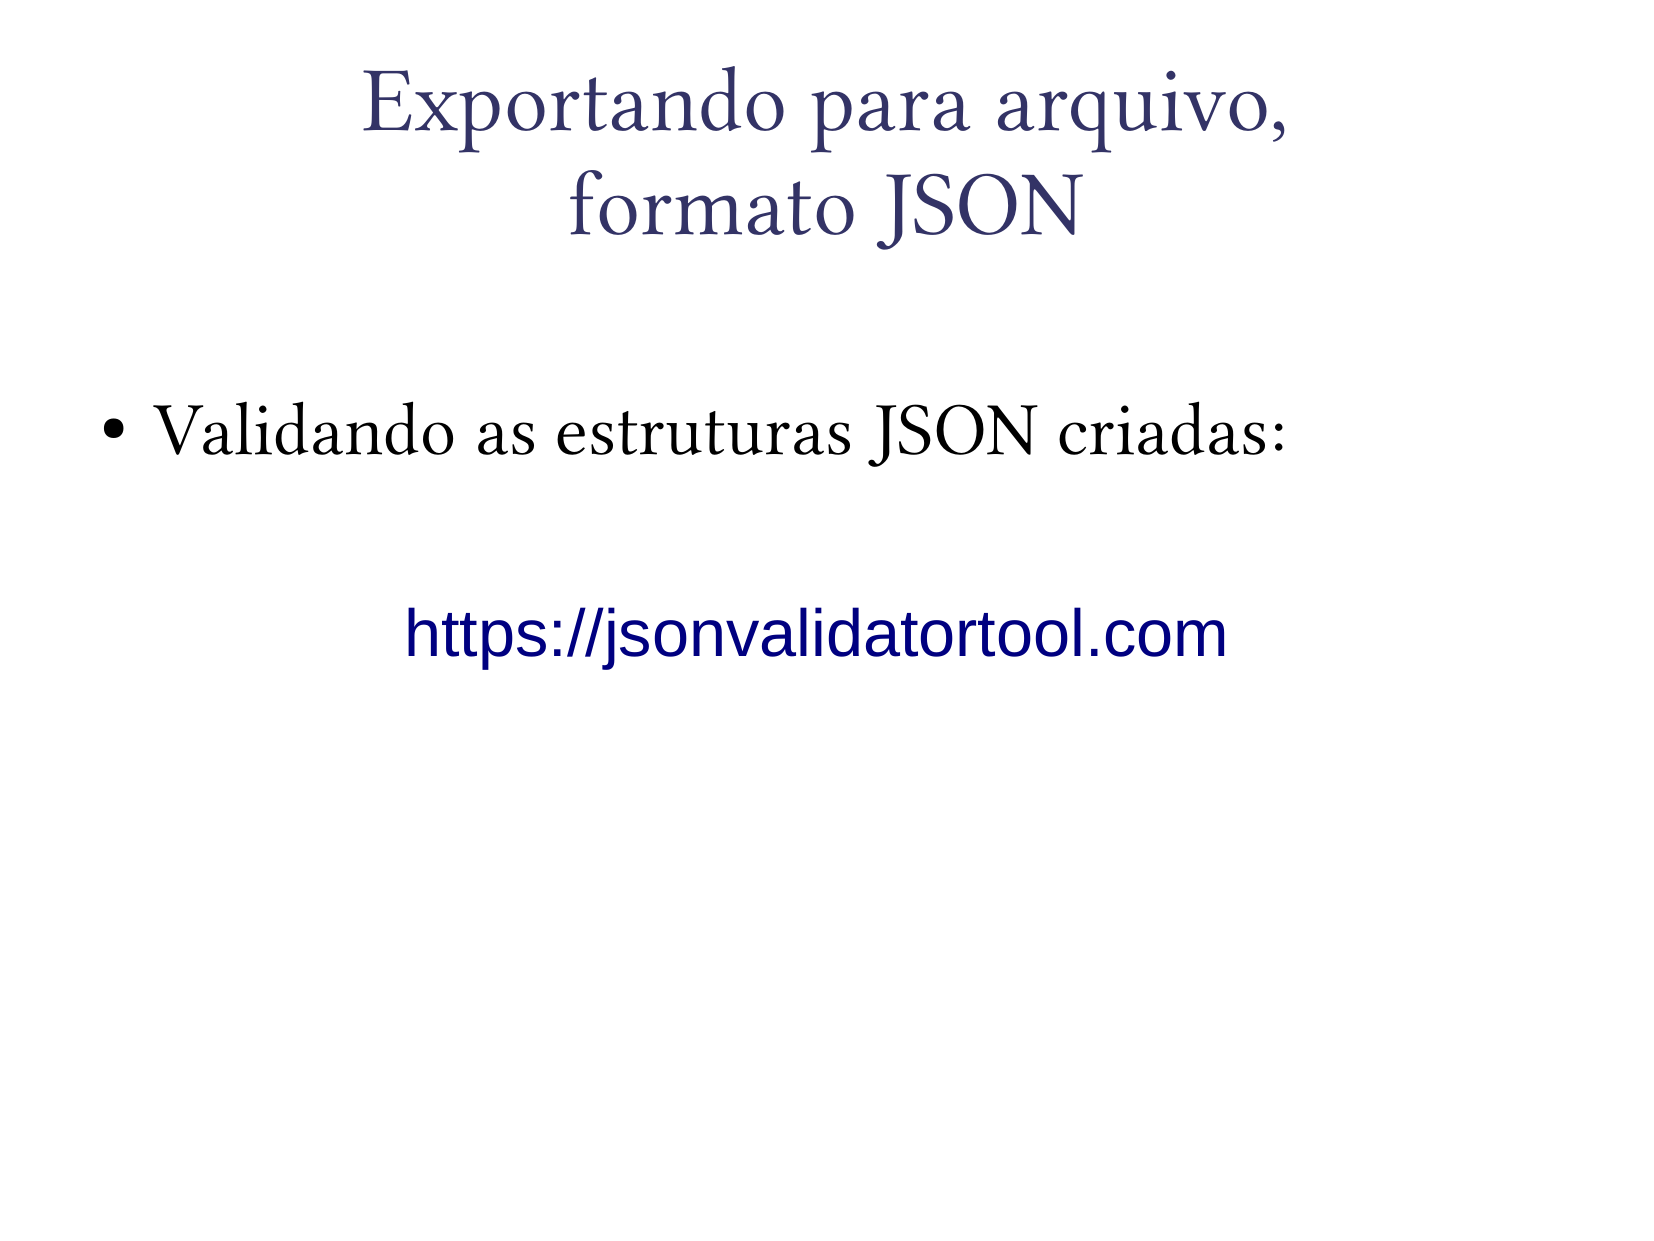

# Exportando para arquivo, formato JSON
Validando as estruturas JSON criadas:
https://jsonvalidatortool.com